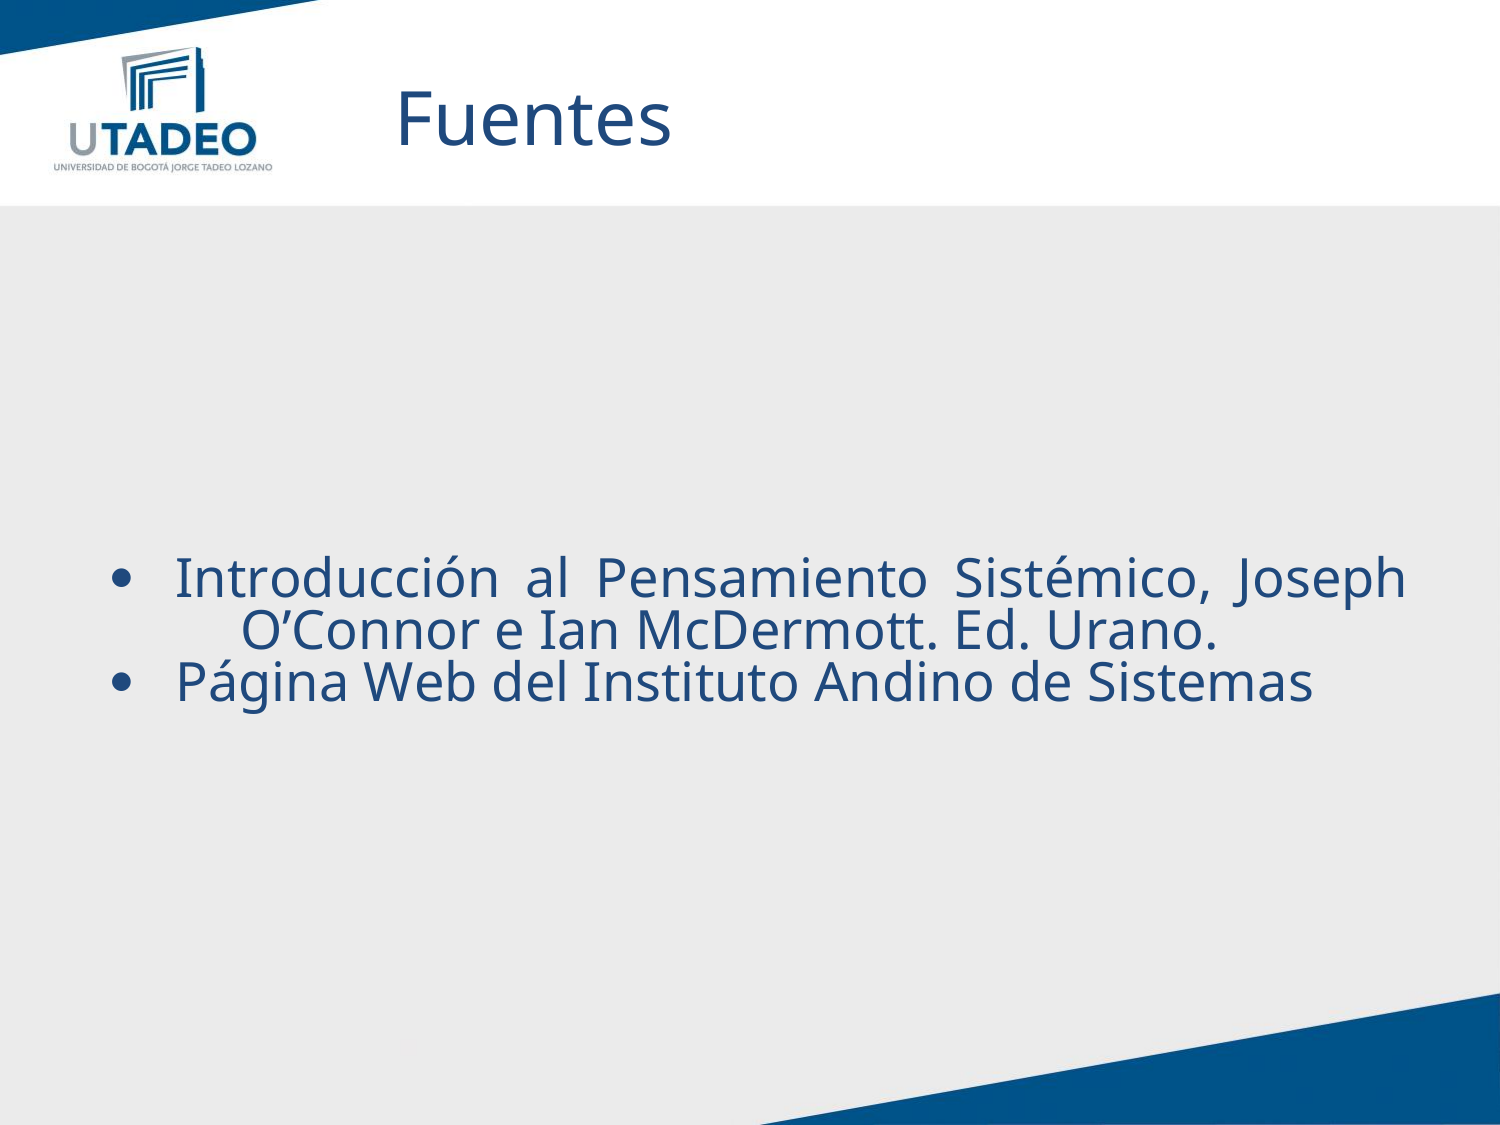

Fuentes
# Introducción al Pensamiento Sistémico, Joseph O’Connor e Ian McDermott. Ed. Urano.
Página Web del Instituto Andino de Sistemas